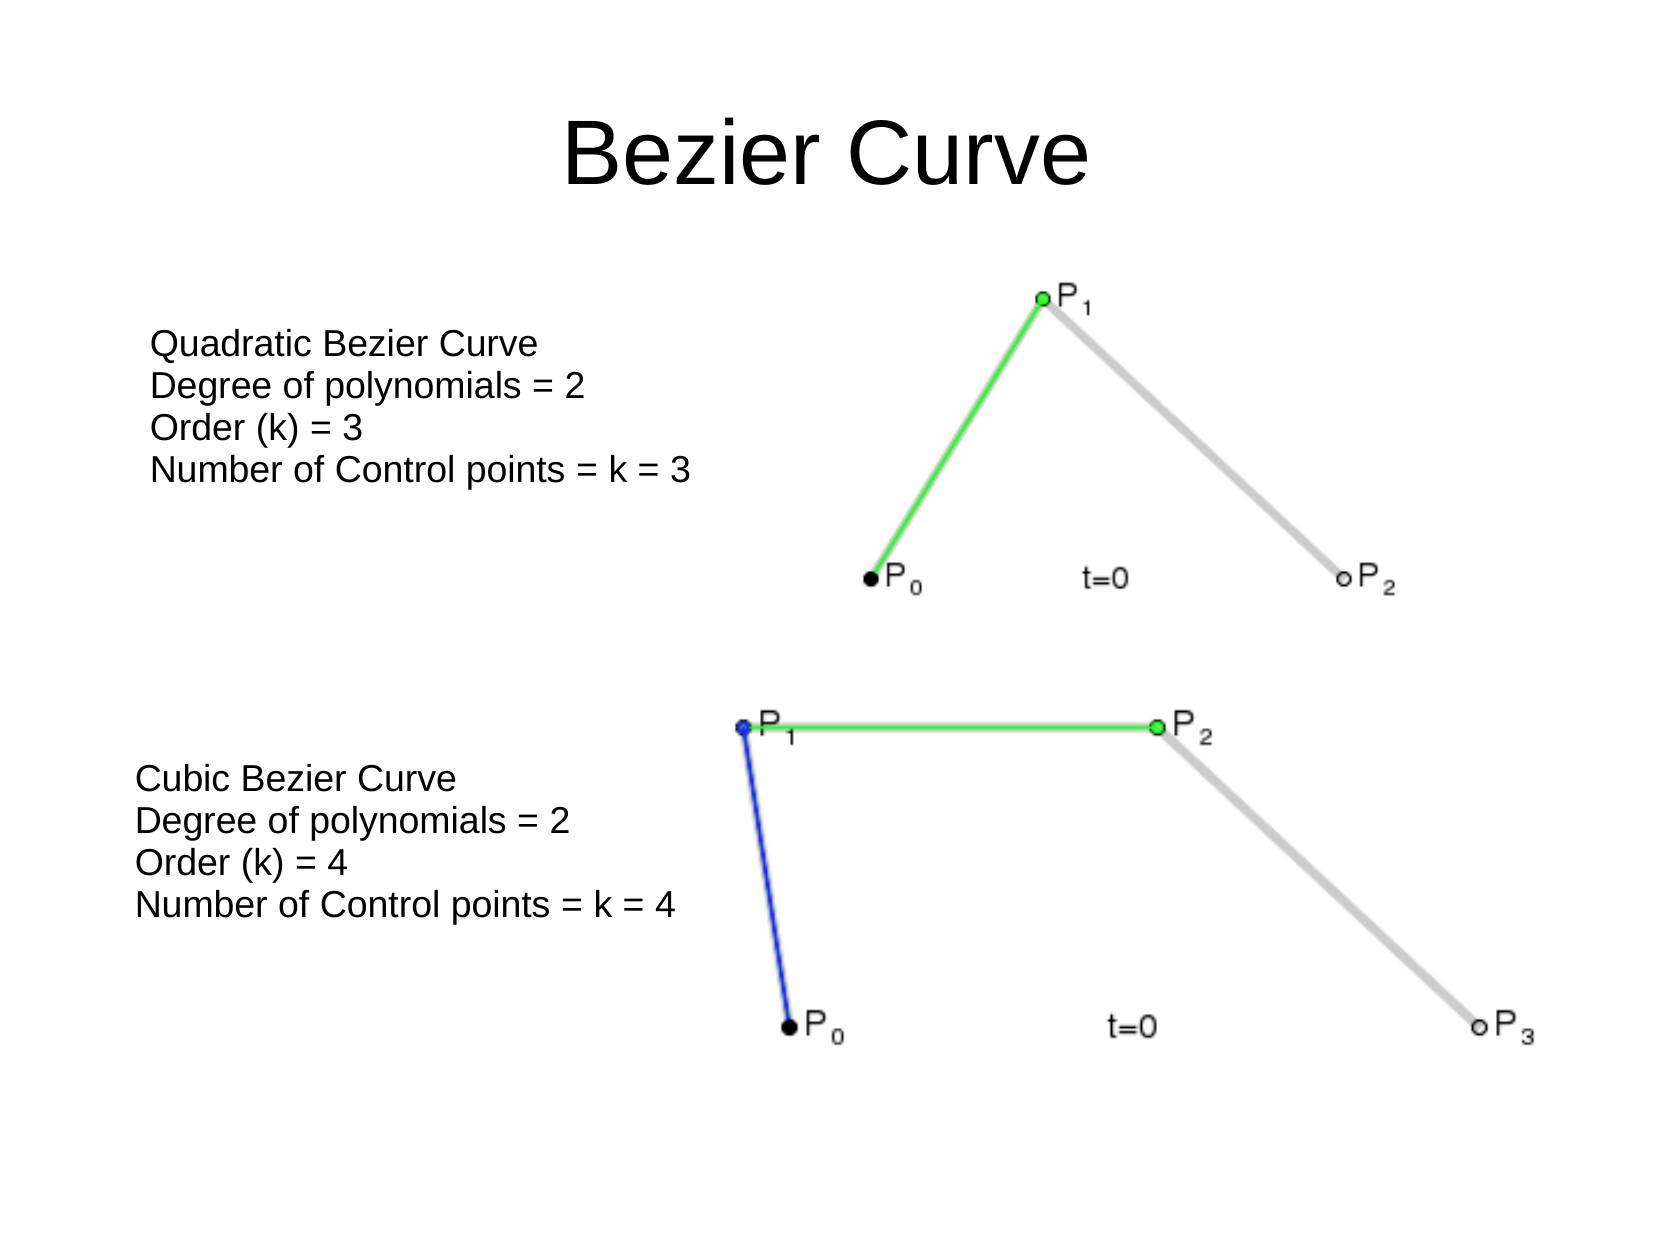

# Bezier Curve
Quadratic Bezier Curve
Degree of polynomials = 2
Order (k) = 3
Number of Control points = k = 3
Cubic Bezier Curve
Degree of polynomials = 2
Order (k) = 4
Number of Control points = k = 4